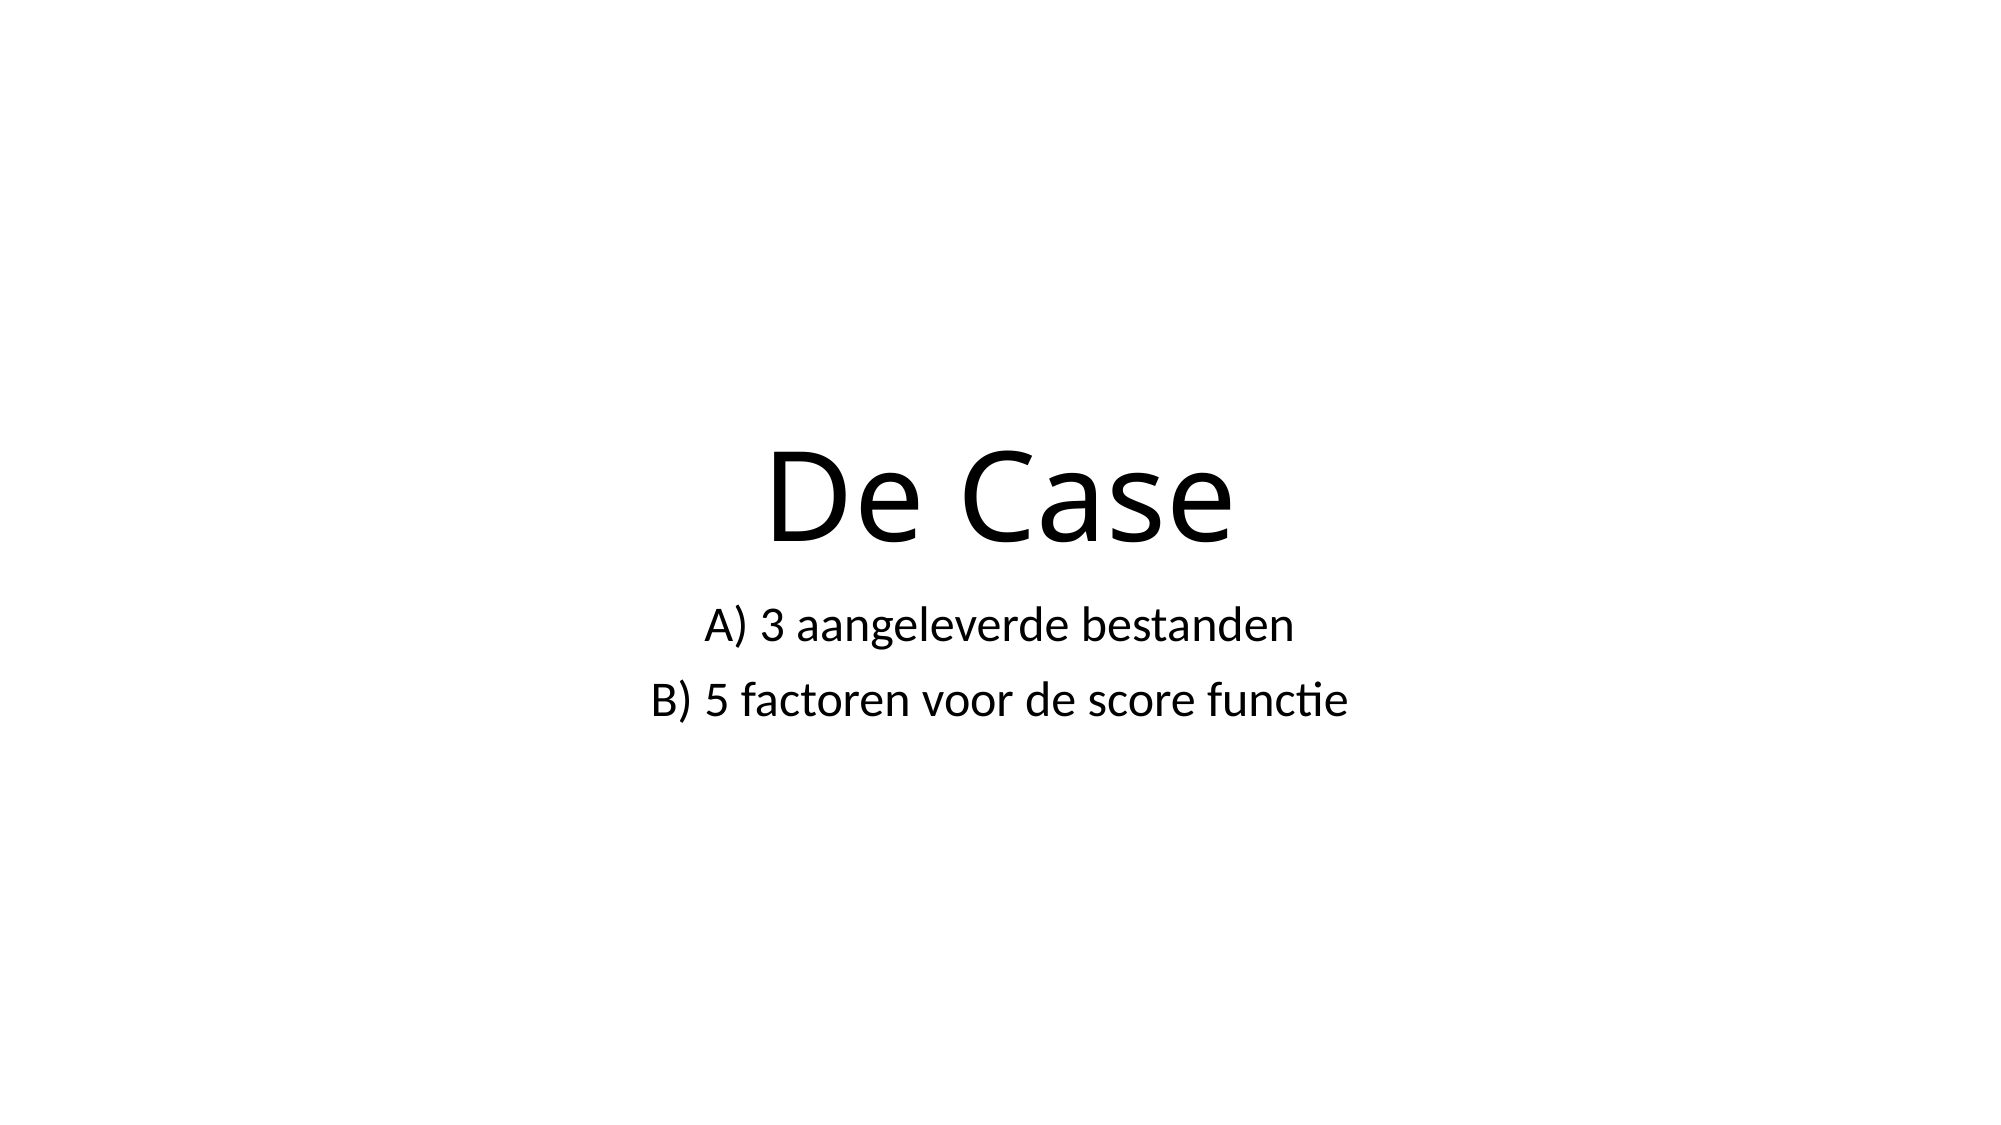

# De Case
A) 3 aangeleverde bestanden
B) 5 factoren voor de score functie